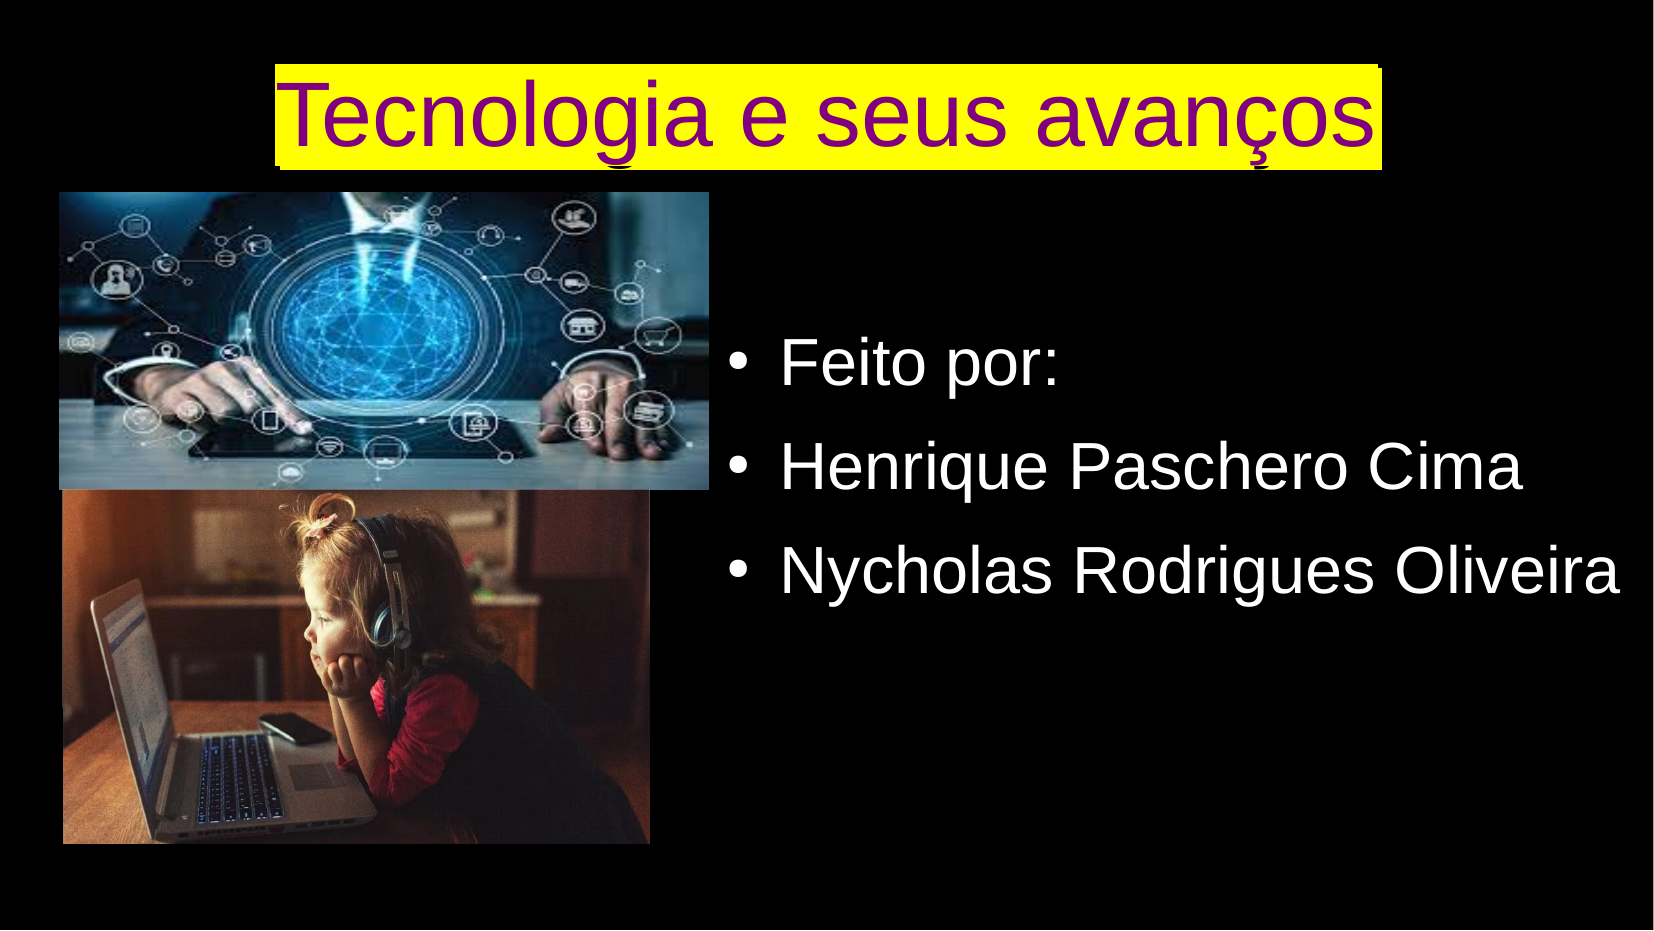

# Tecnologia e seus avanços
Feito por:
Henrique Paschero Cima
Nycholas Rodrigues Oliveira
Clique para adicionar texto
Clique para adicionar texto